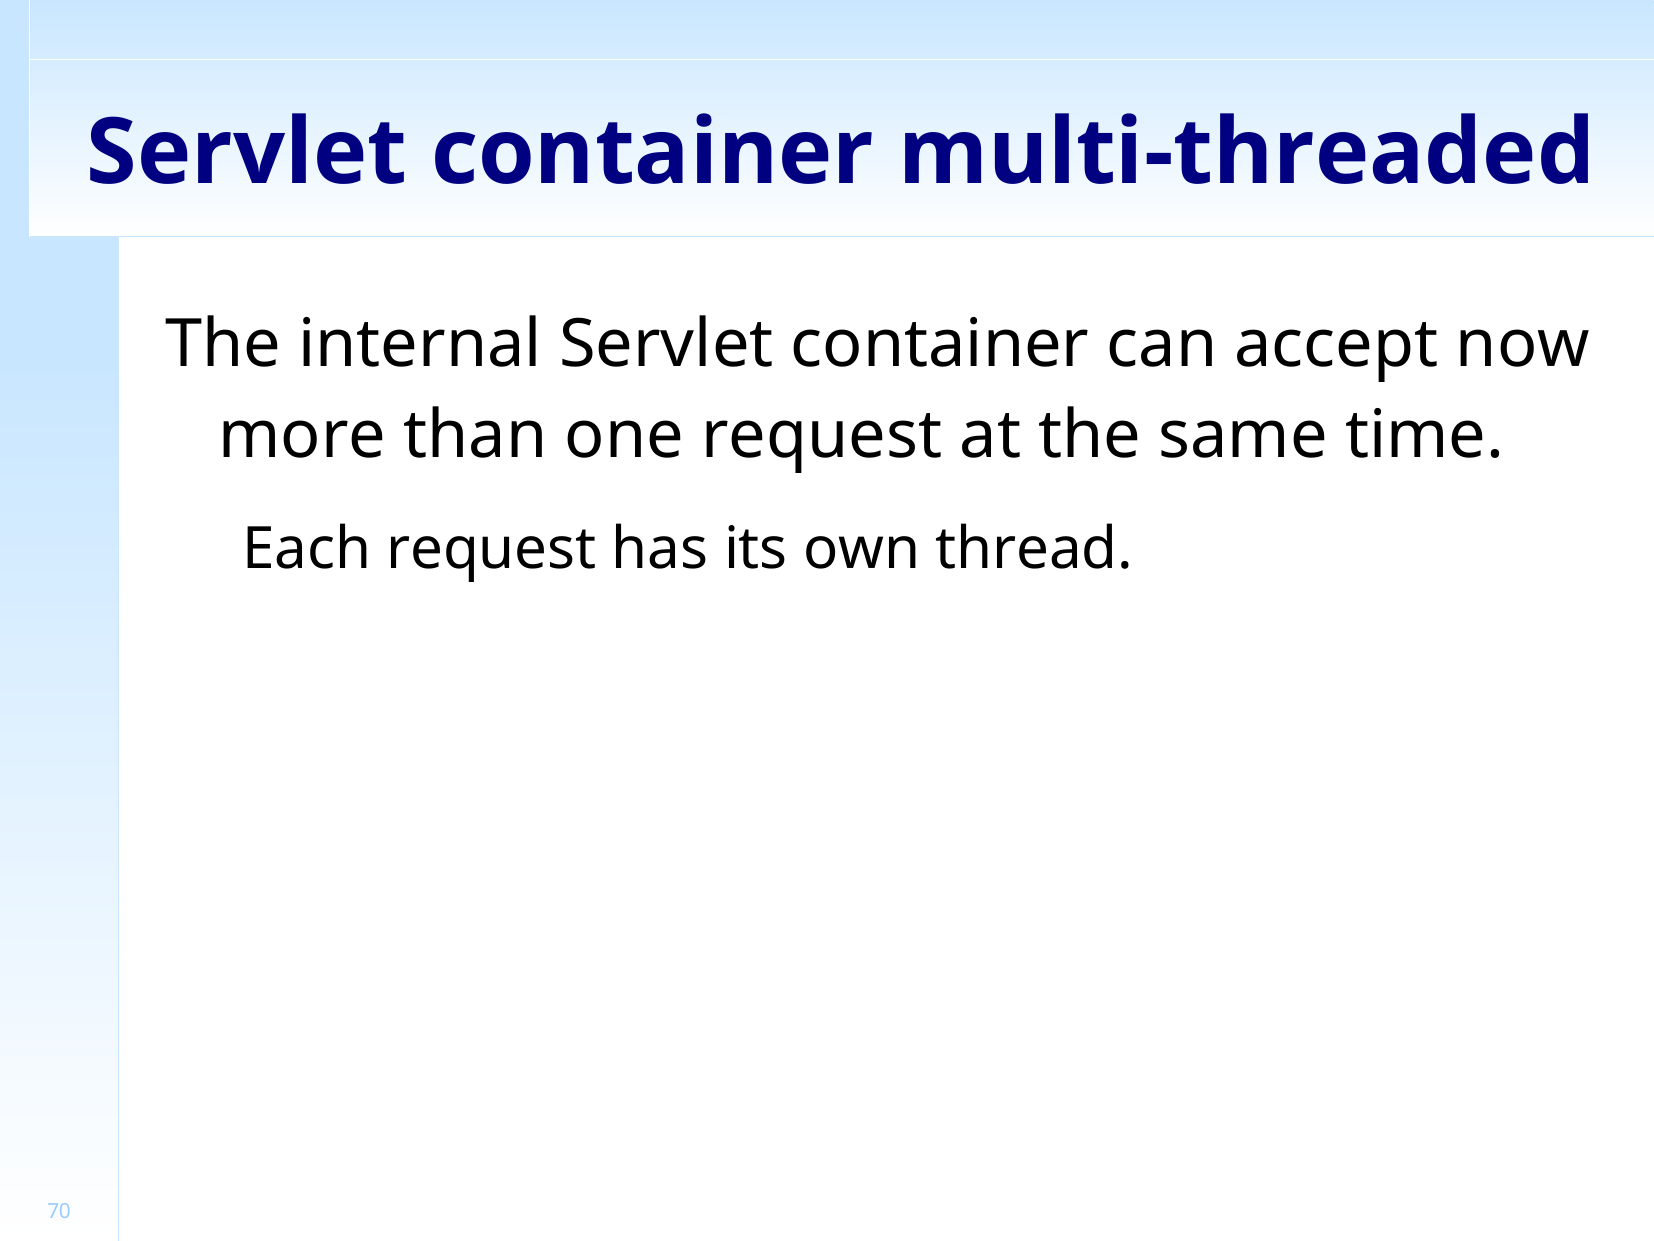

# Servlet container multi-threaded
The internal Servlet container can accept now more than one request at the same time.
Each request has its own thread.